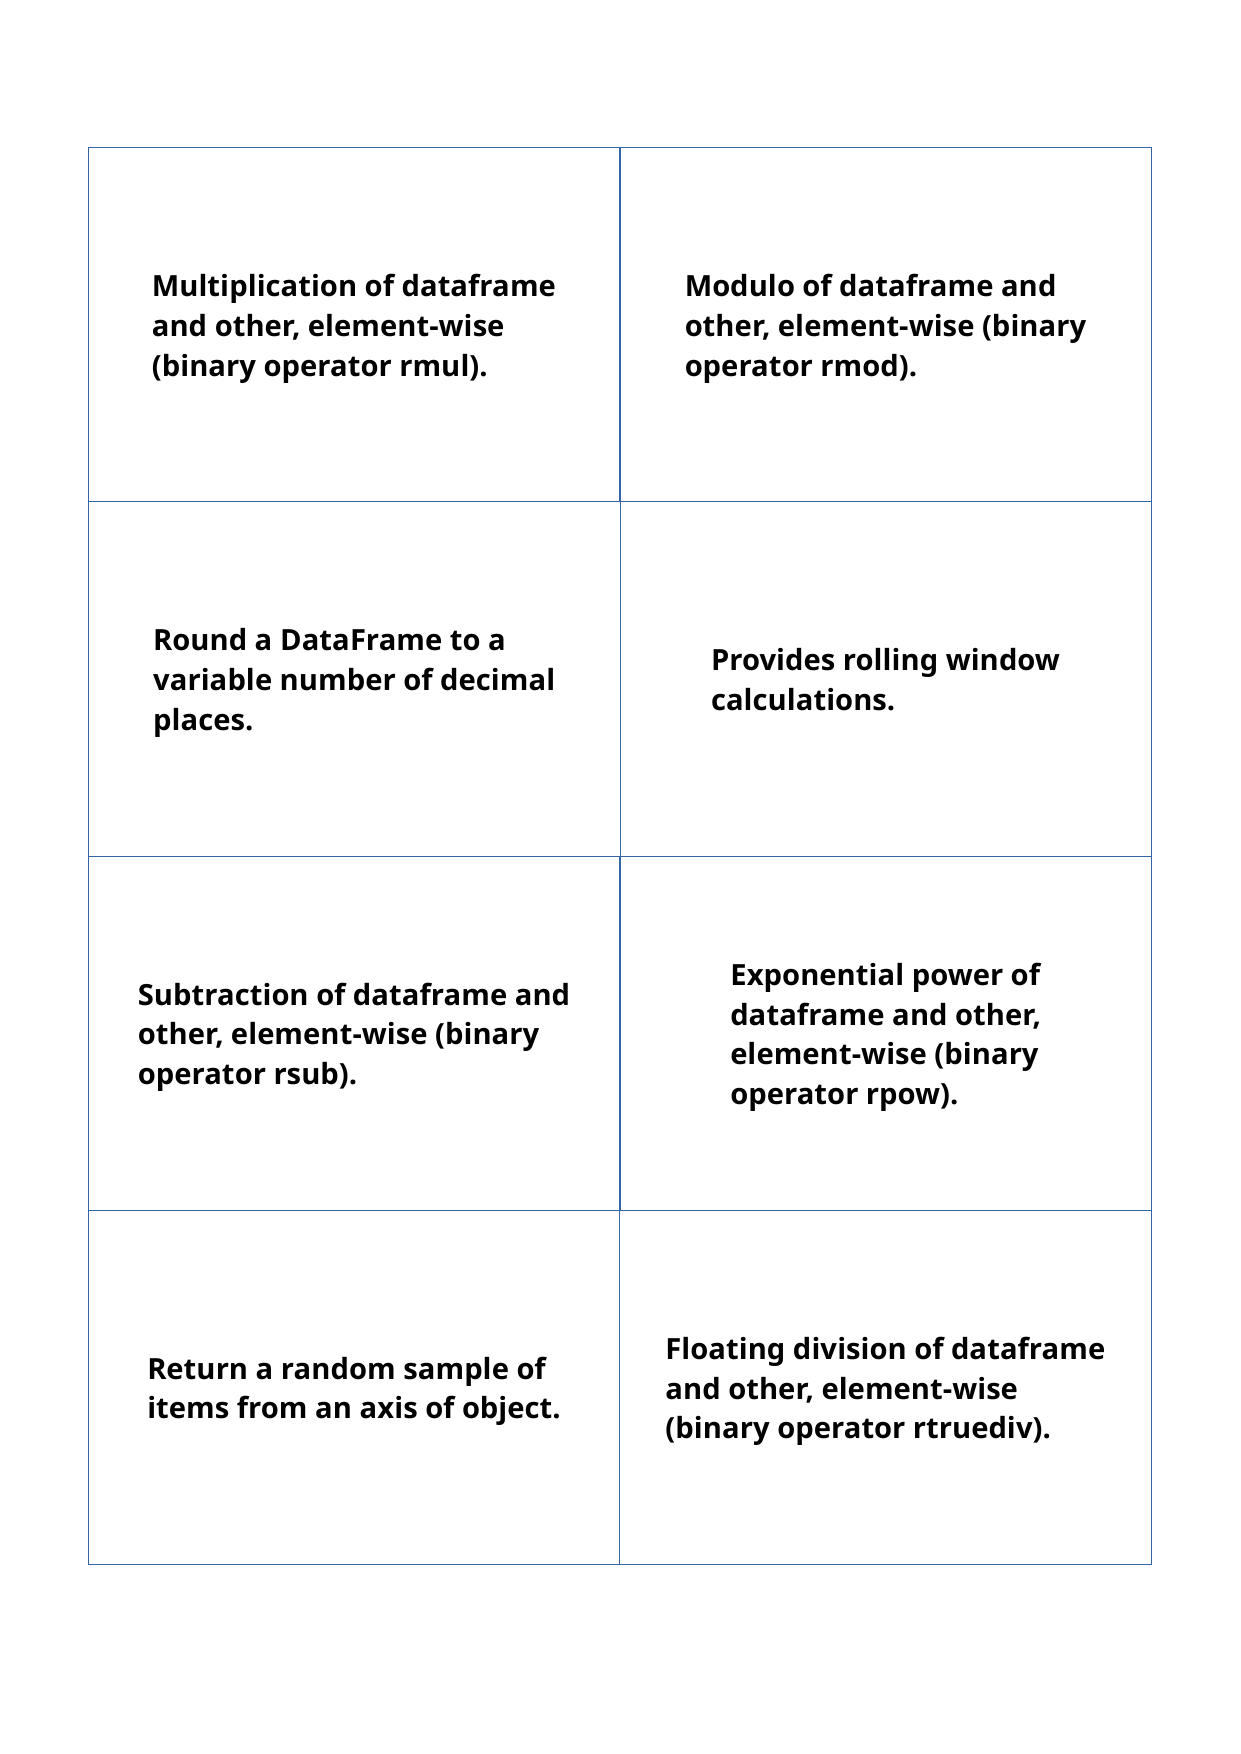

Multiplication of dataframe
and other, element-wise
(binary operator rmul).
Modulo of dataframe and
other, element-wise (binary
operator rmod).
Round a DataFrame to a
variable number of decimal
places.
Provides rolling window
calculations.
Subtraction of dataframe and
other, element-wise (binary
operator rsub).
Exponential power of
dataframe and other,
element-wise (binary
operator rpow).
Return a random sample of
items from an axis of object.
Floating division of dataframe
and other, element-wise
(binary operator rtruediv).